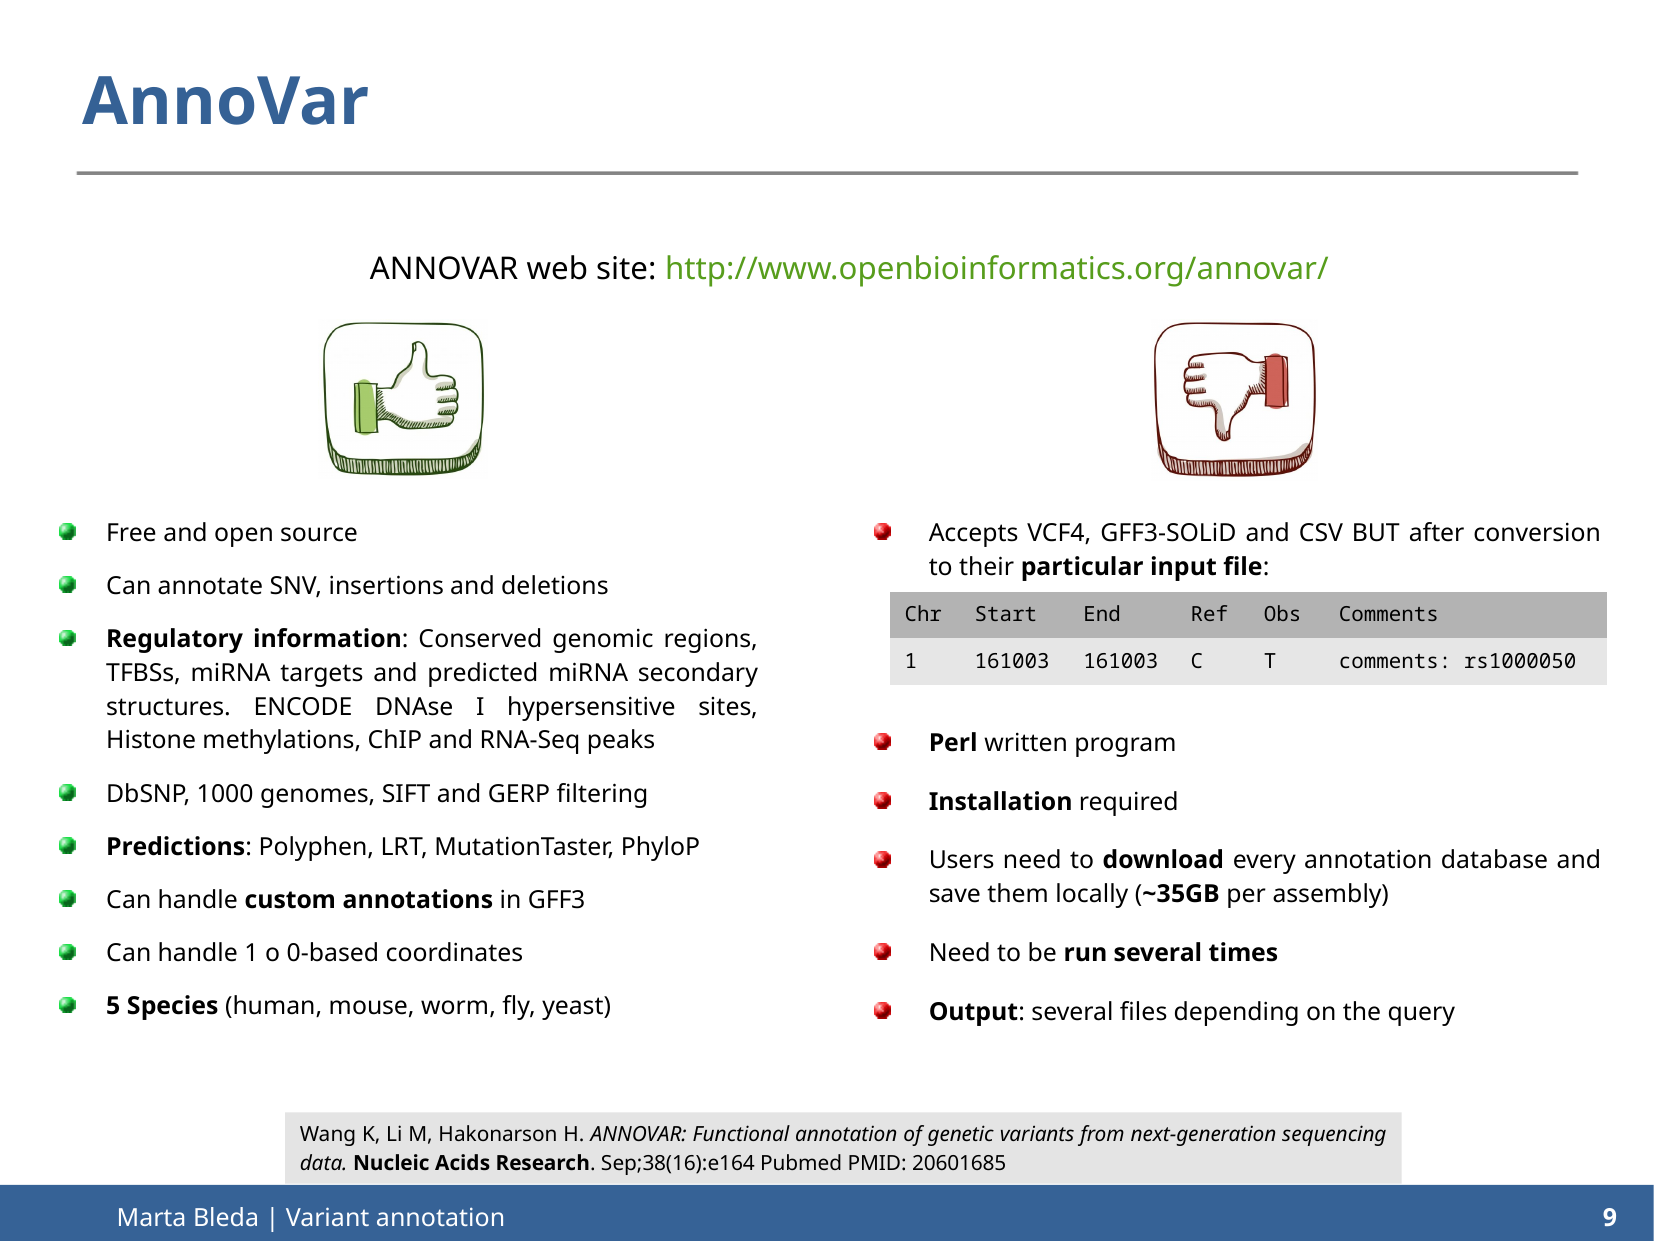

AnnoVar
ANNOVAR web site: http://www.openbioinformatics.org/annovar/
# Free and open source
Can annotate SNV, insertions and deletions
Regulatory information: Conserved genomic regions, TFBSs, miRNA targets and predicted miRNA secondary structures. ENCODE DNAse I hypersensitive sites, Histone methylations, ChIP and RNA-Seq peaks
DbSNP, 1000 genomes, SIFT and GERP filtering
Predictions: Polyphen, LRT, MutationTaster, PhyloP
Can handle custom annotations in GFF3
Can handle 1 o 0-based coordinates
5 Species (human, mouse, worm, fly, yeast)
Accepts VCF4, GFF3-SOLiD and CSV BUT after conversion to their particular input file:
Perl written program
Installation required
Users need to download every annotation database and save them locally (~35GB per assembly)
Need to be run several times
Output: several files depending on the query
| Chr | Start | End | Ref | Obs | Comments |
| --- | --- | --- | --- | --- | --- |
| 1 | 161003 | 161003 | C | T | comments: rs1000050 |
Wang K, Li M, Hakonarson H. ANNOVAR: Functional annotation of genetic variants from next-generation sequencing data. Nucleic Acids Research. Sep;38(16):e164 Pubmed PMID: 20601685
Marta Bleda | Variant annotation
9